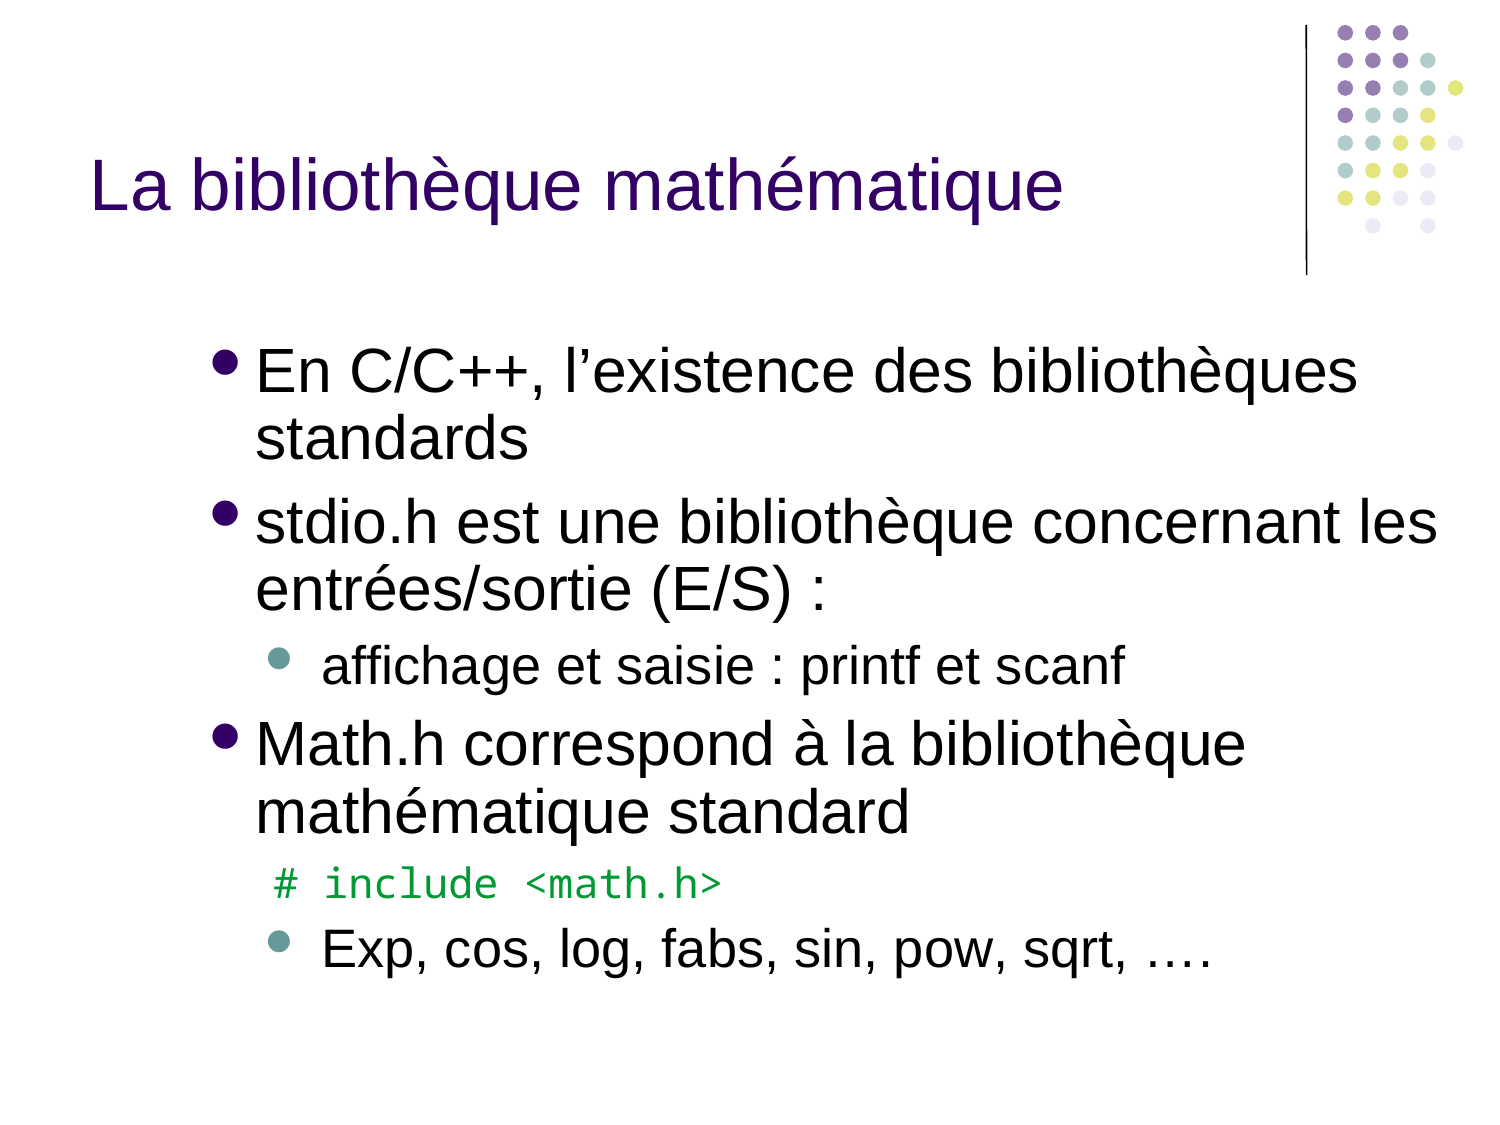

# La bibliothèque mathématique
En C/C++, l’existence des bibliothèques standards
stdio.h est une bibliothèque concernant les entrées/sortie (E/S) :
affichage et saisie : printf et scanf
Math.h correspond à la bibliothèque mathématique standard
 # include <math.h>
Exp, cos, log, fabs, sin, pow, sqrt, ….